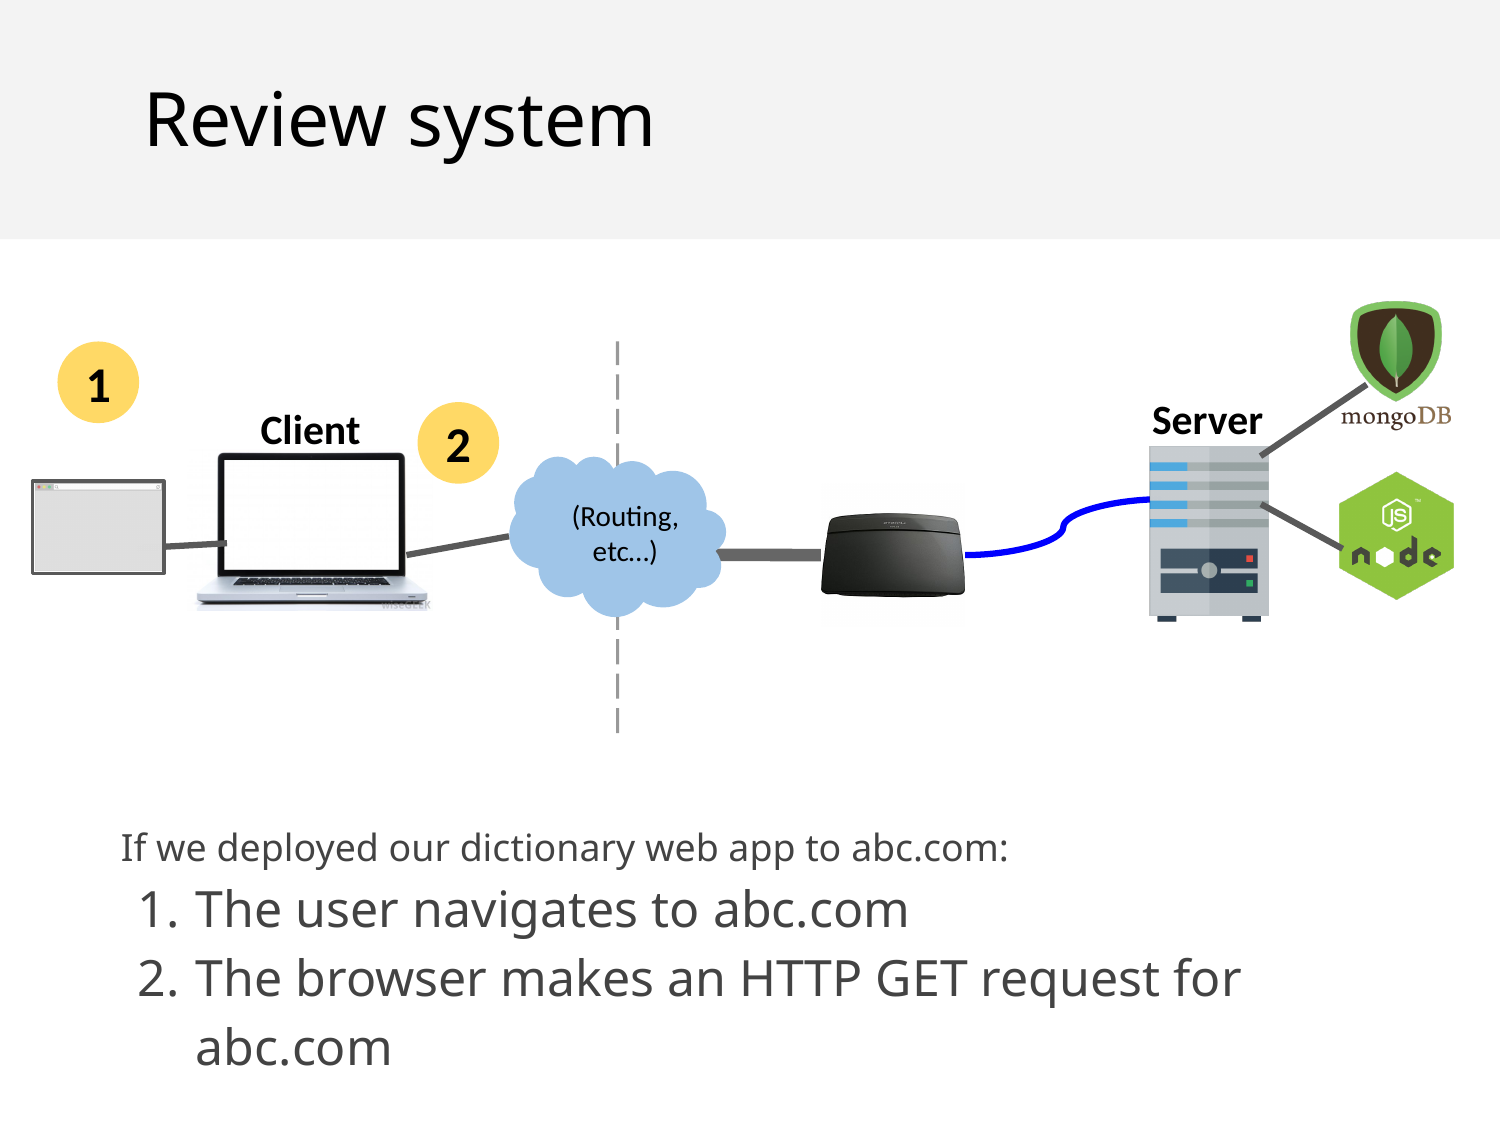

# Review system
1
Server
Client
2
(Routing, etc…)
If we deployed our dictionary web app to abc.com:
The user navigates to abc.com
The browser makes an HTTP GET request for abc.com